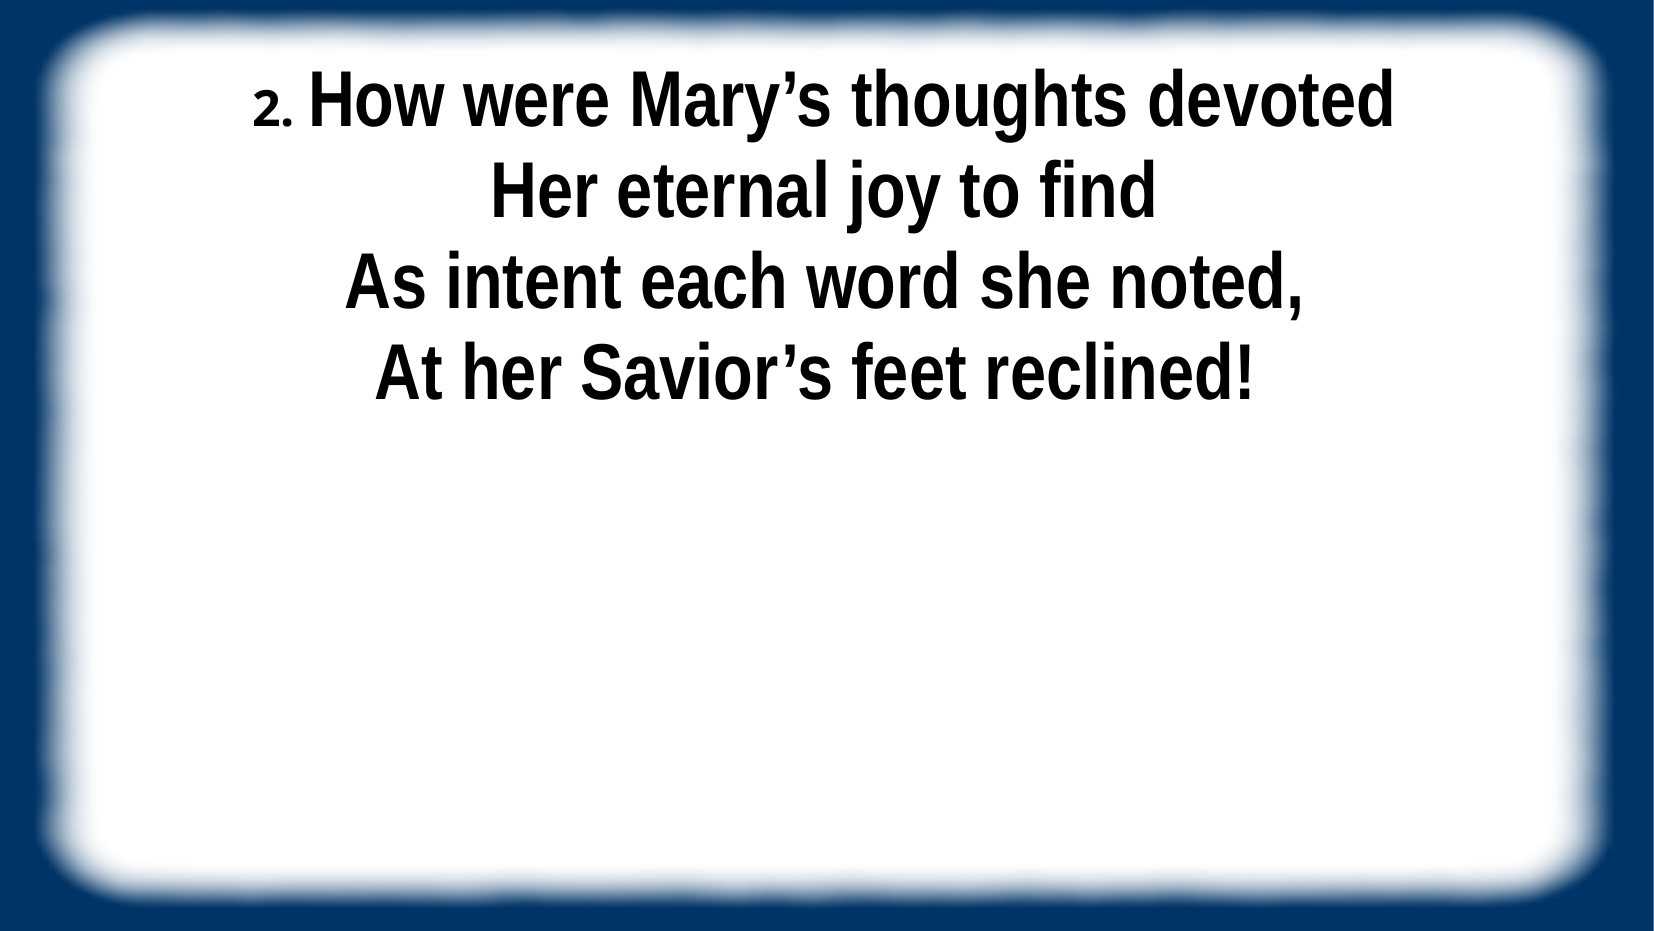

2. How were Mary’s thoughts devoted
Her eternal joy to find
As intent each word she noted,
At her Savior’s feet reclined!